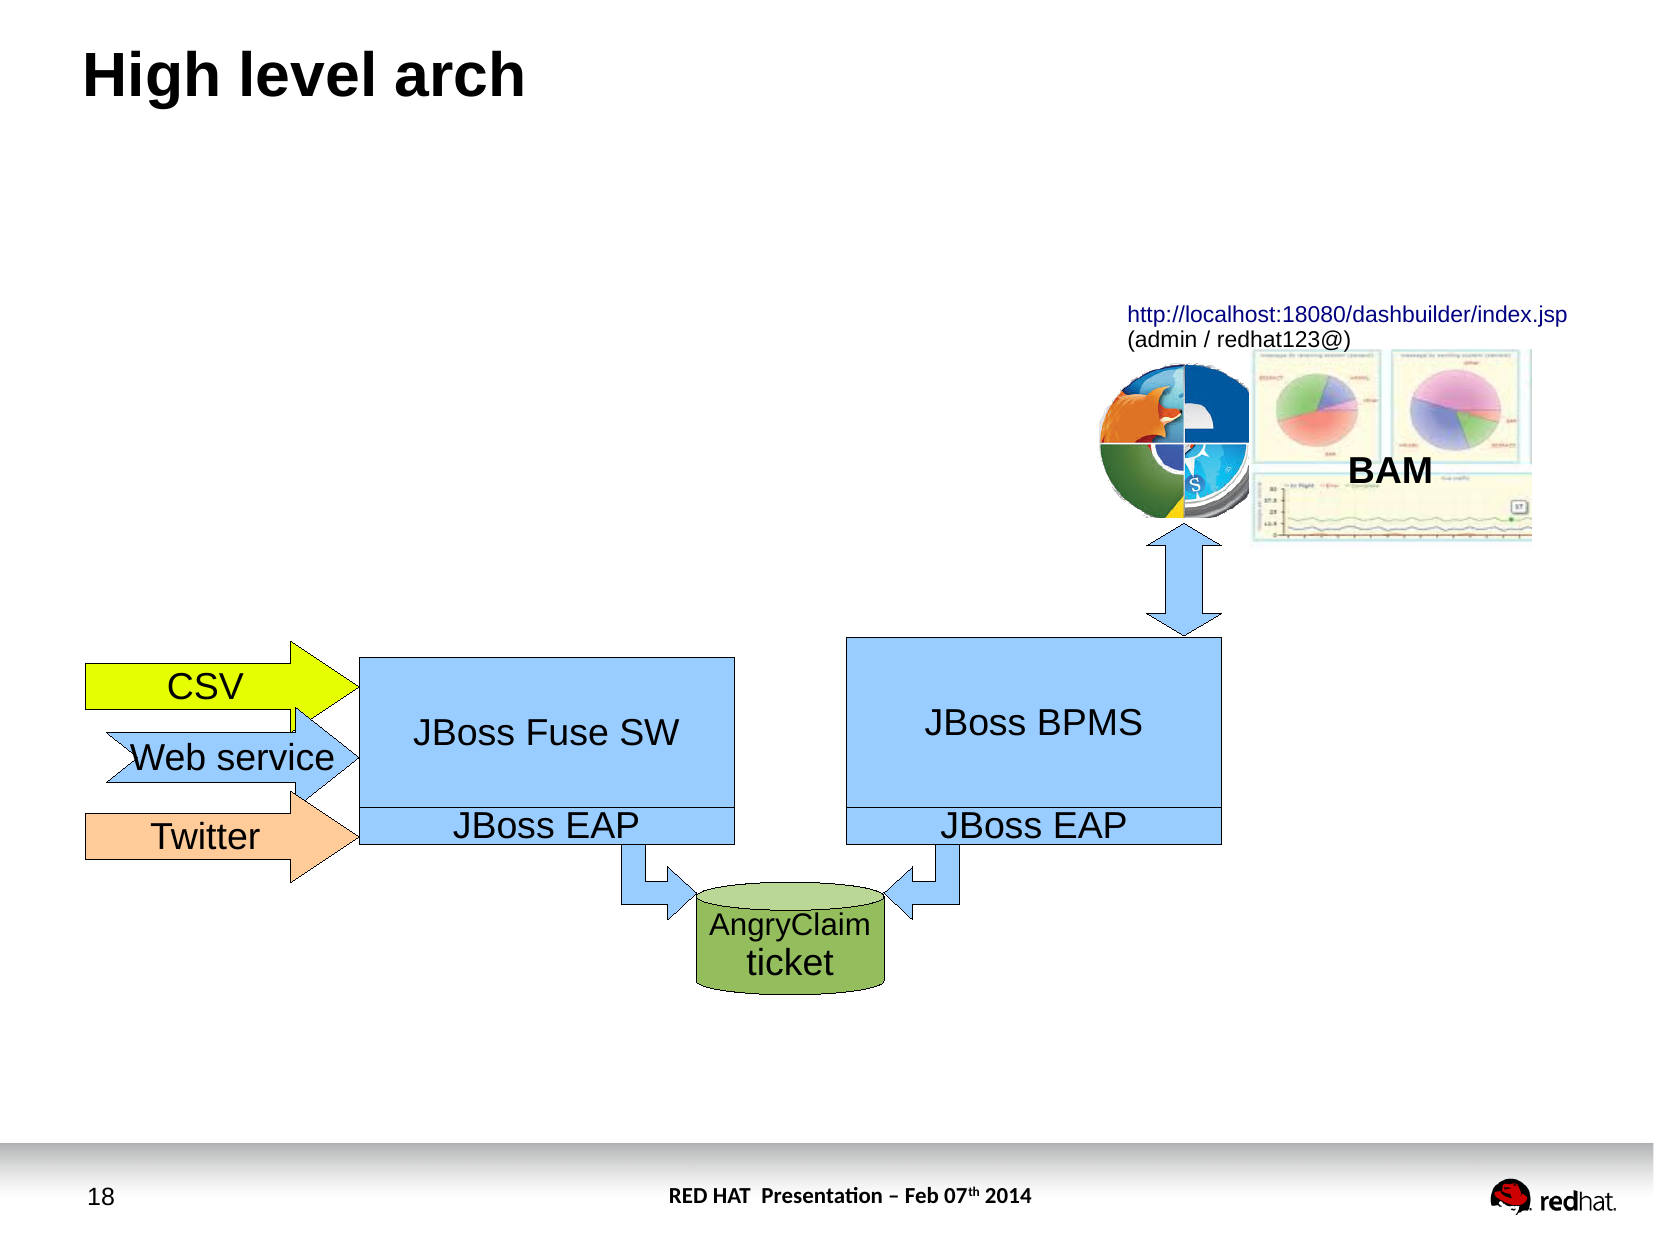

# High level arch
http://localhost:18080/dashbuilder/index.jsp (admin / redhat123@)
BAM
JBoss BPMS
CSV
JBoss Fuse SW
Web service
Twitter
JBoss EAP
JBoss EAP
AngryClaim
ticket